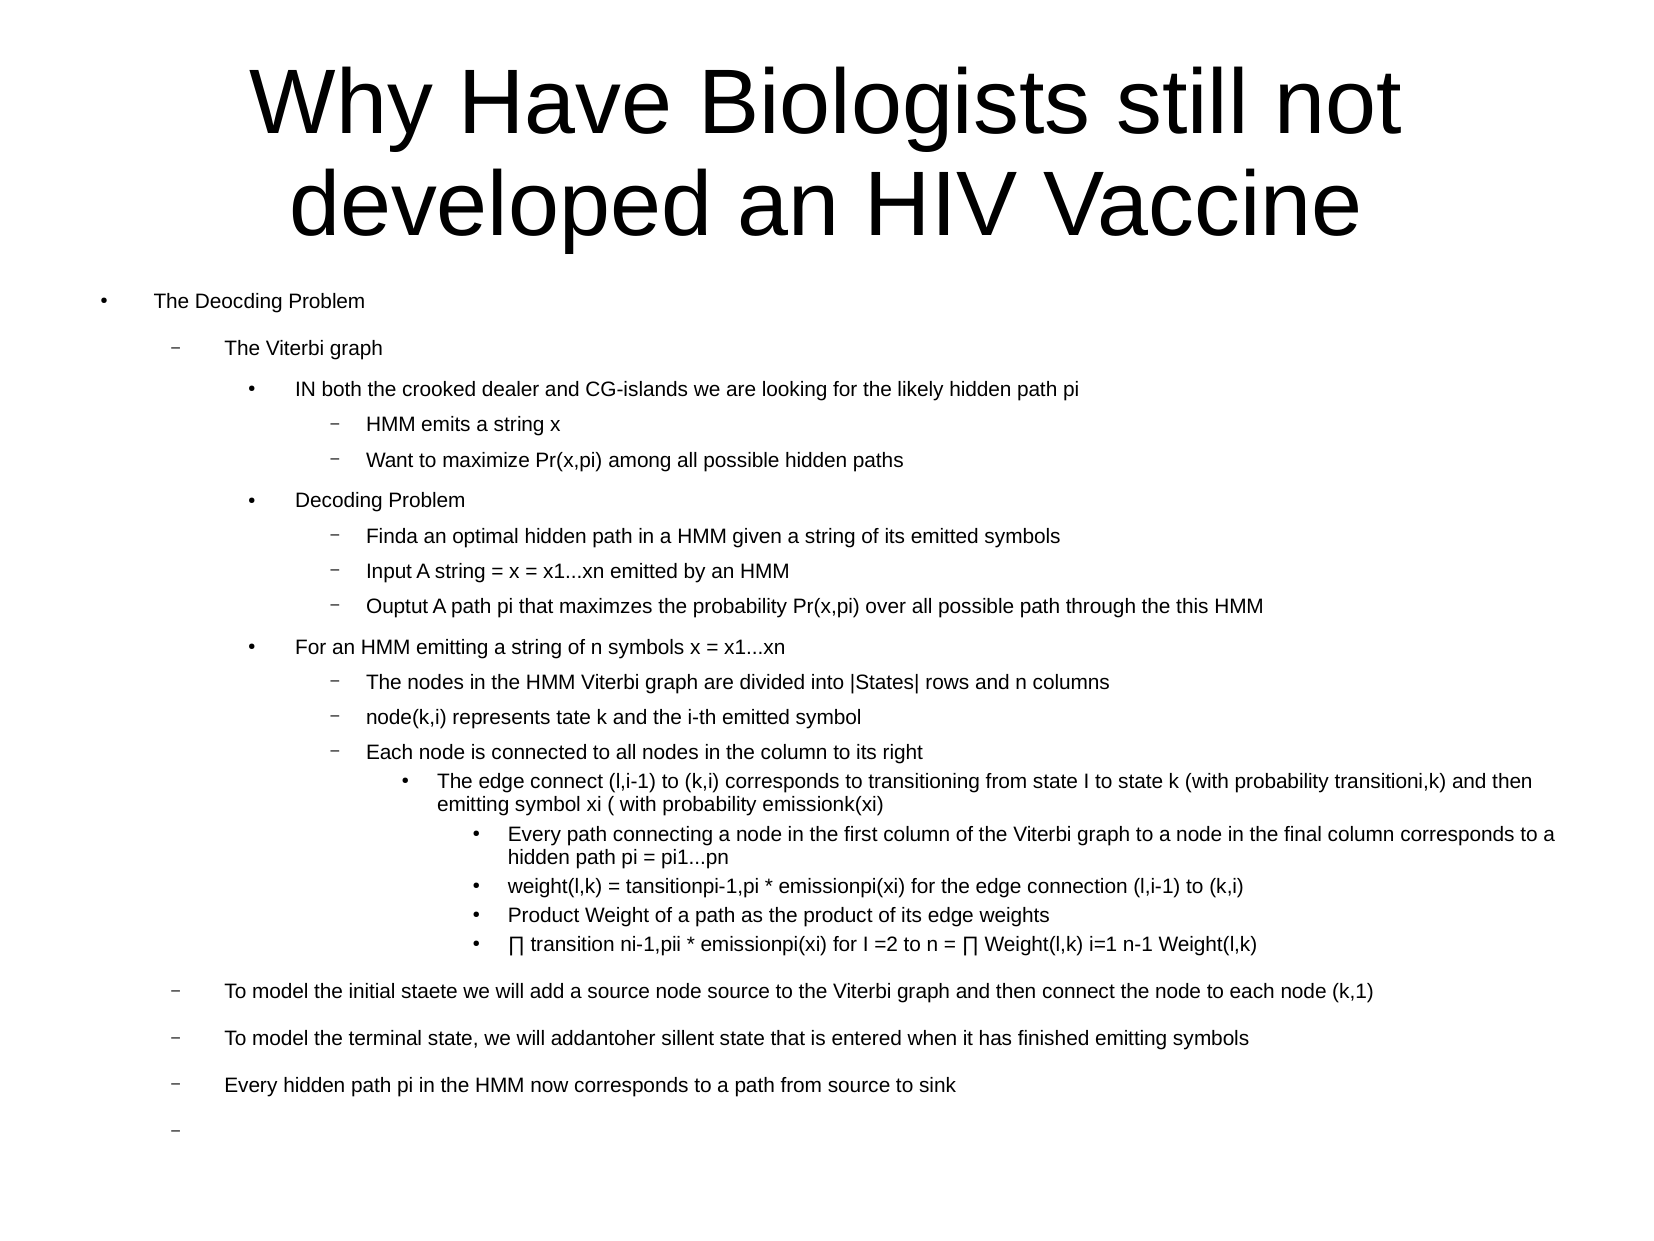

# Why Have Biologists still not developed an HIV Vaccine
The Deocding Problem
The Viterbi graph
IN both the crooked dealer and CG-islands we are looking for the likely hidden path pi
HMM emits a string x
Want to maximize Pr(x,pi) among all possible hidden paths
Decoding Problem
Finda an optimal hidden path in a HMM given a string of its emitted symbols
Input A string = x = x1...xn emitted by an HMM
Ouptut A path pi that maximzes the probability Pr(x,pi) over all possible path through the this HMM
For an HMM emitting a string of n symbols x = x1...xn
The nodes in the HMM Viterbi graph are divided into |States| rows and n columns
node(k,i) represents tate k and the i-th emitted symbol
Each node is connected to all nodes in the column to its right
The edge connect (l,i-1) to (k,i) corresponds to transitioning from state I to state k (with probability transitioni,k) and then emitting symbol xi ( with probability emissionk(xi)
Every path connecting a node in the first column of the Viterbi graph to a node in the final column corresponds to a hidden path pi = pi1...pn
weight(l,k) = tansitionpi-1,pi * emissionpi(xi) for the edge connection (l,i-1) to (k,i)
Product Weight of a path as the product of its edge weights
∏ transition ni-1,pii * emissionpi(xi) for I =2 to n = ∏ Weight(l,k) i=1 n-1 Weight(l,k)
To model the initial staete we will add a source node source to the Viterbi graph and then connect the node to each node (k,1)
To model the terminal state, we will addantoher sillent state that is entered when it has finished emitting symbols
Every hidden path pi in the HMM now corresponds to a path from source to sink